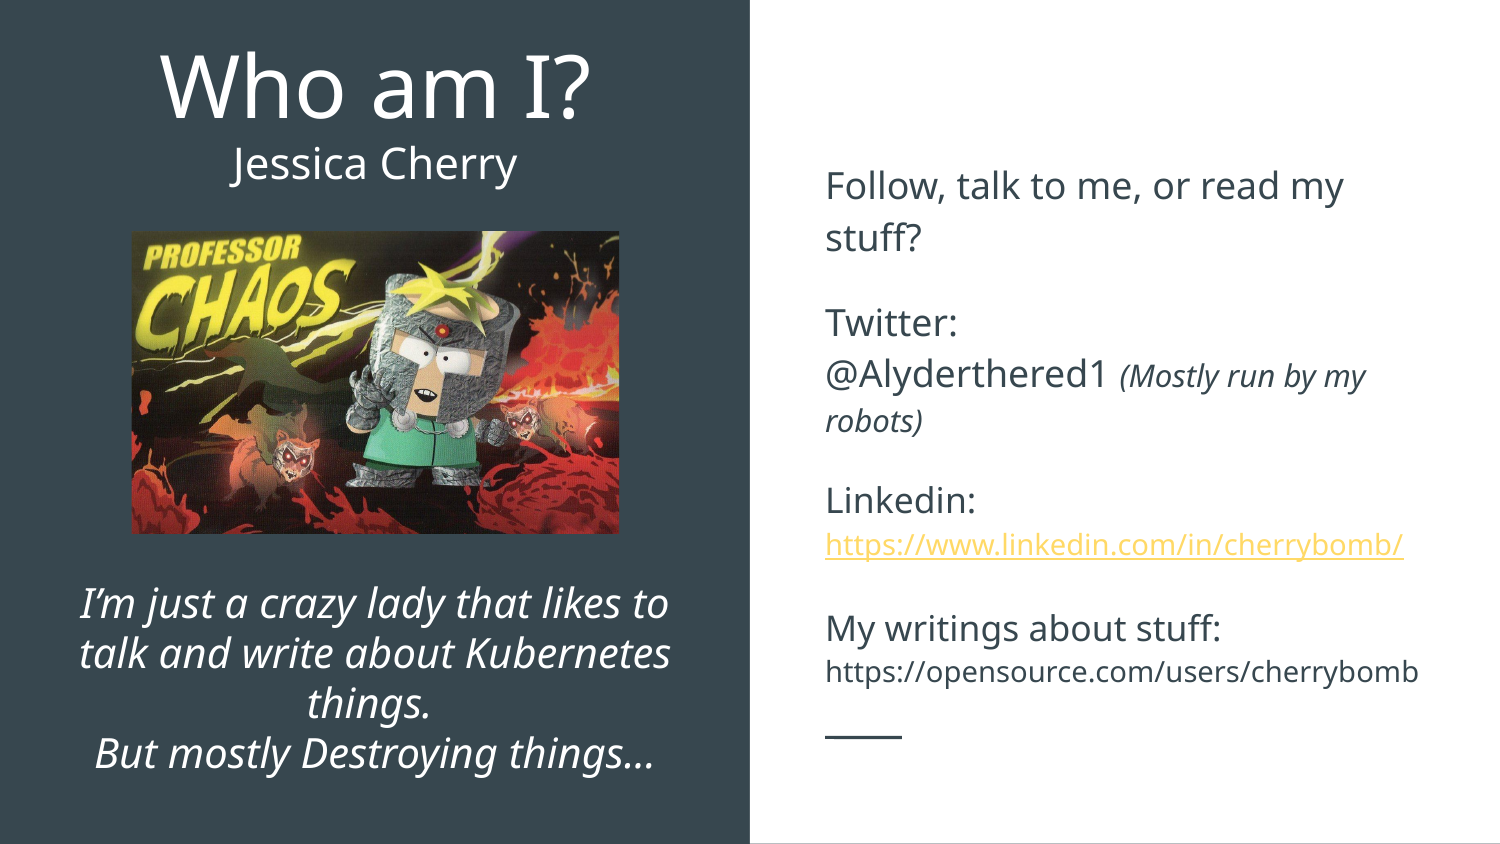

# Who am I? Jessica Cherry
Follow, talk to me, or read my stuff?
Twitter:
@Alyderthered1 (Mostly run by my robots)
Linkedin: https://www.linkedin.com/in/cherrybomb/
My writings about stuff: https://opensource.com/users/cherrybomb
I’m just a crazy lady that likes to talk and write about Kubernetes things.
But mostly Destroying things...